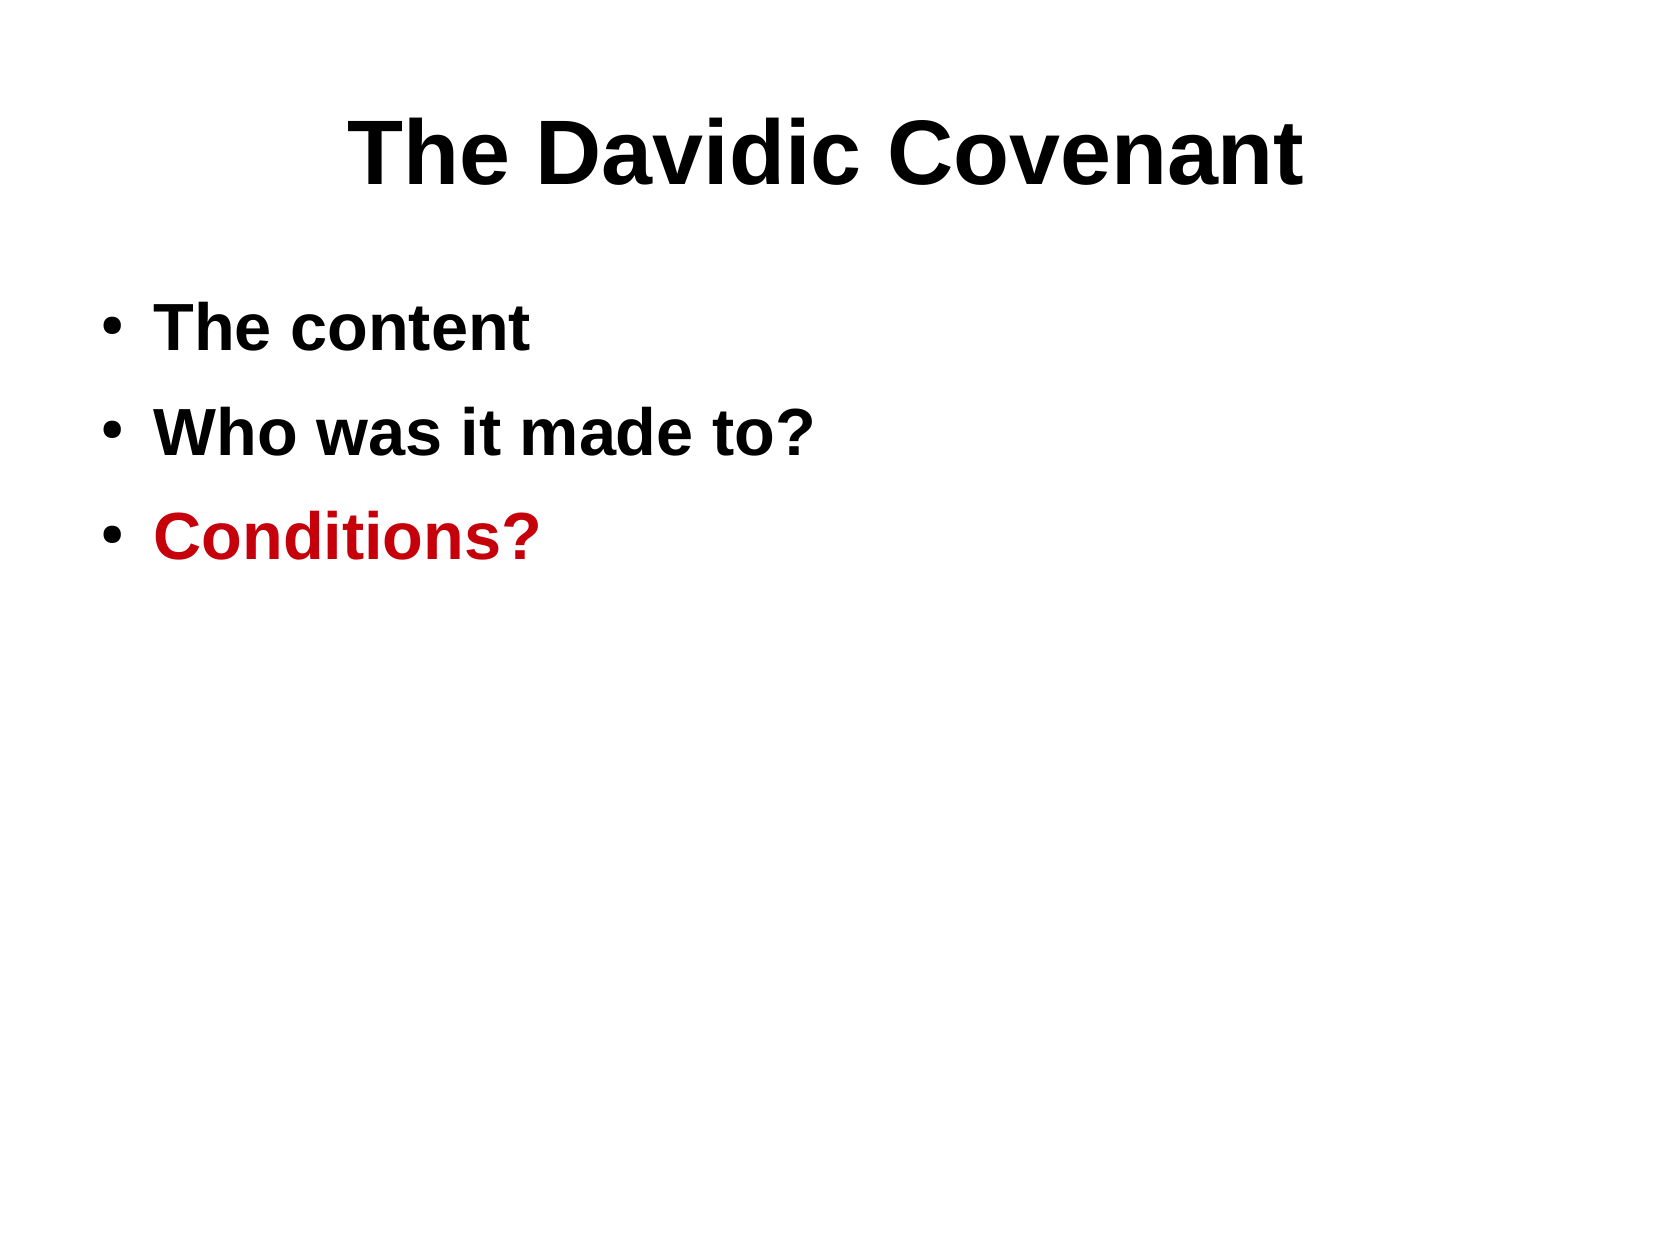

# The Davidic Covenant
The content
Who was it made to?
Conditions?